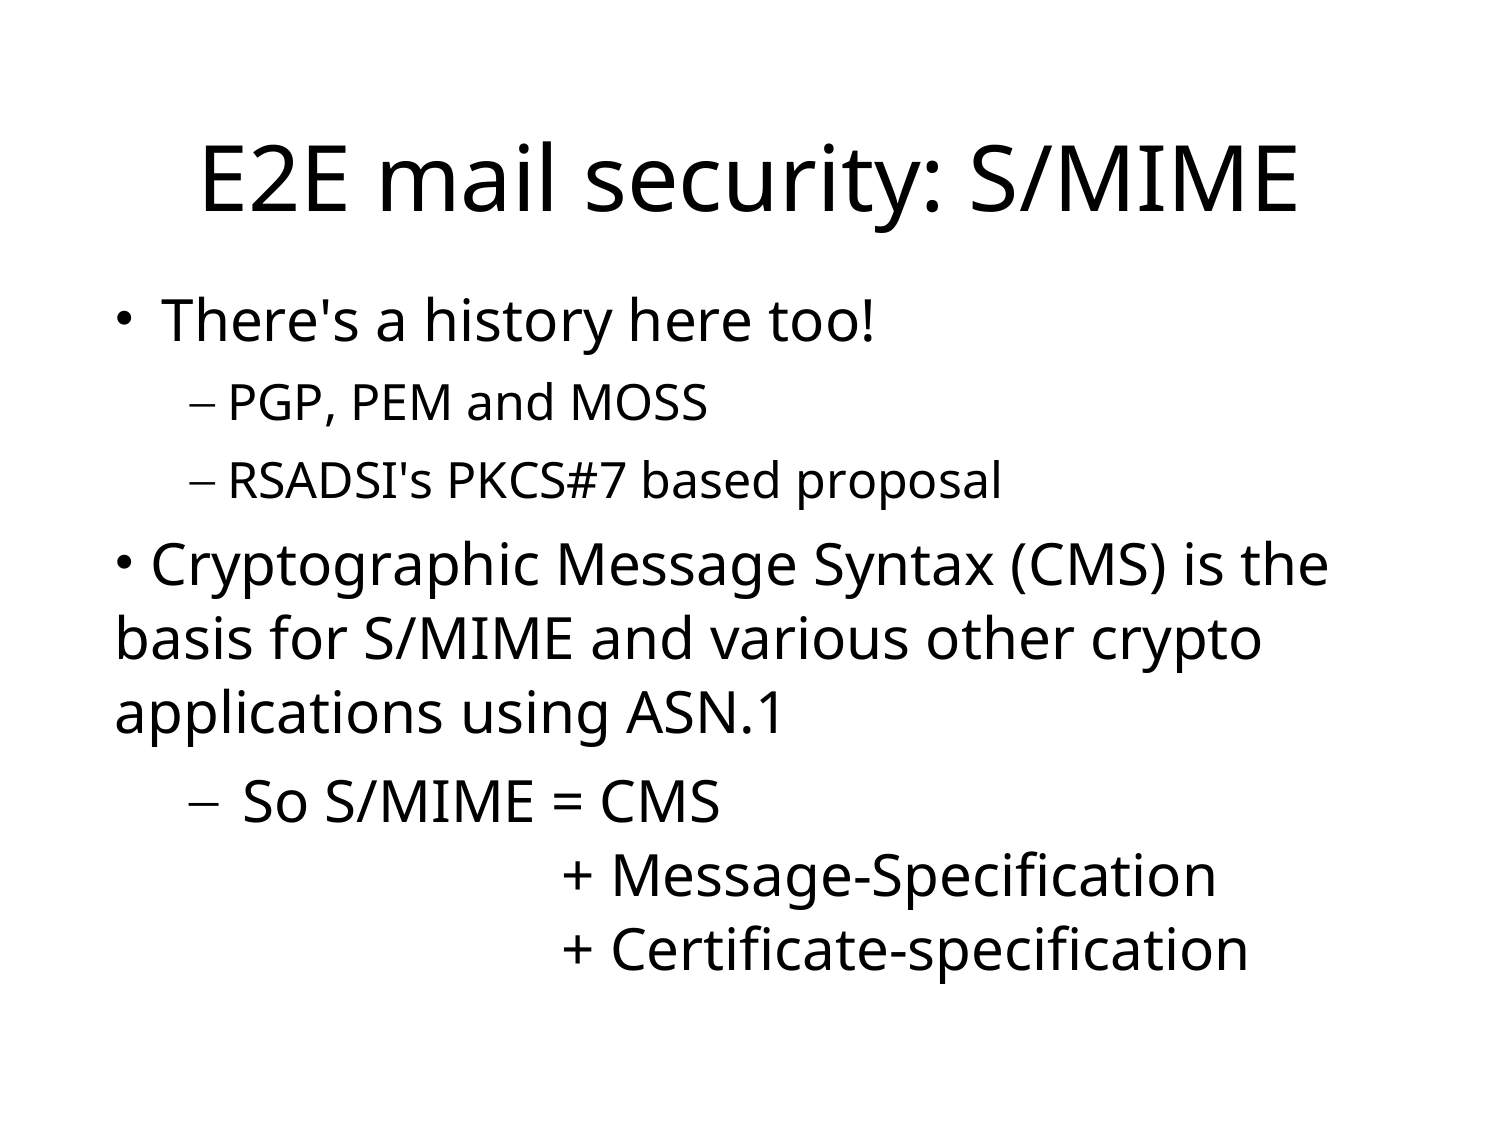

E2E mail security: S/MIME
There's a history here too!
PGP, PEM and MOSS
RSADSI's PKCS#7 based proposal
 Cryptographic Message Syntax (CMS) is the basis for S/MIME and various other crypto applications using ASN.1
 So S/MIME = CMS
 + Message-Specification
 + Certificate-specification